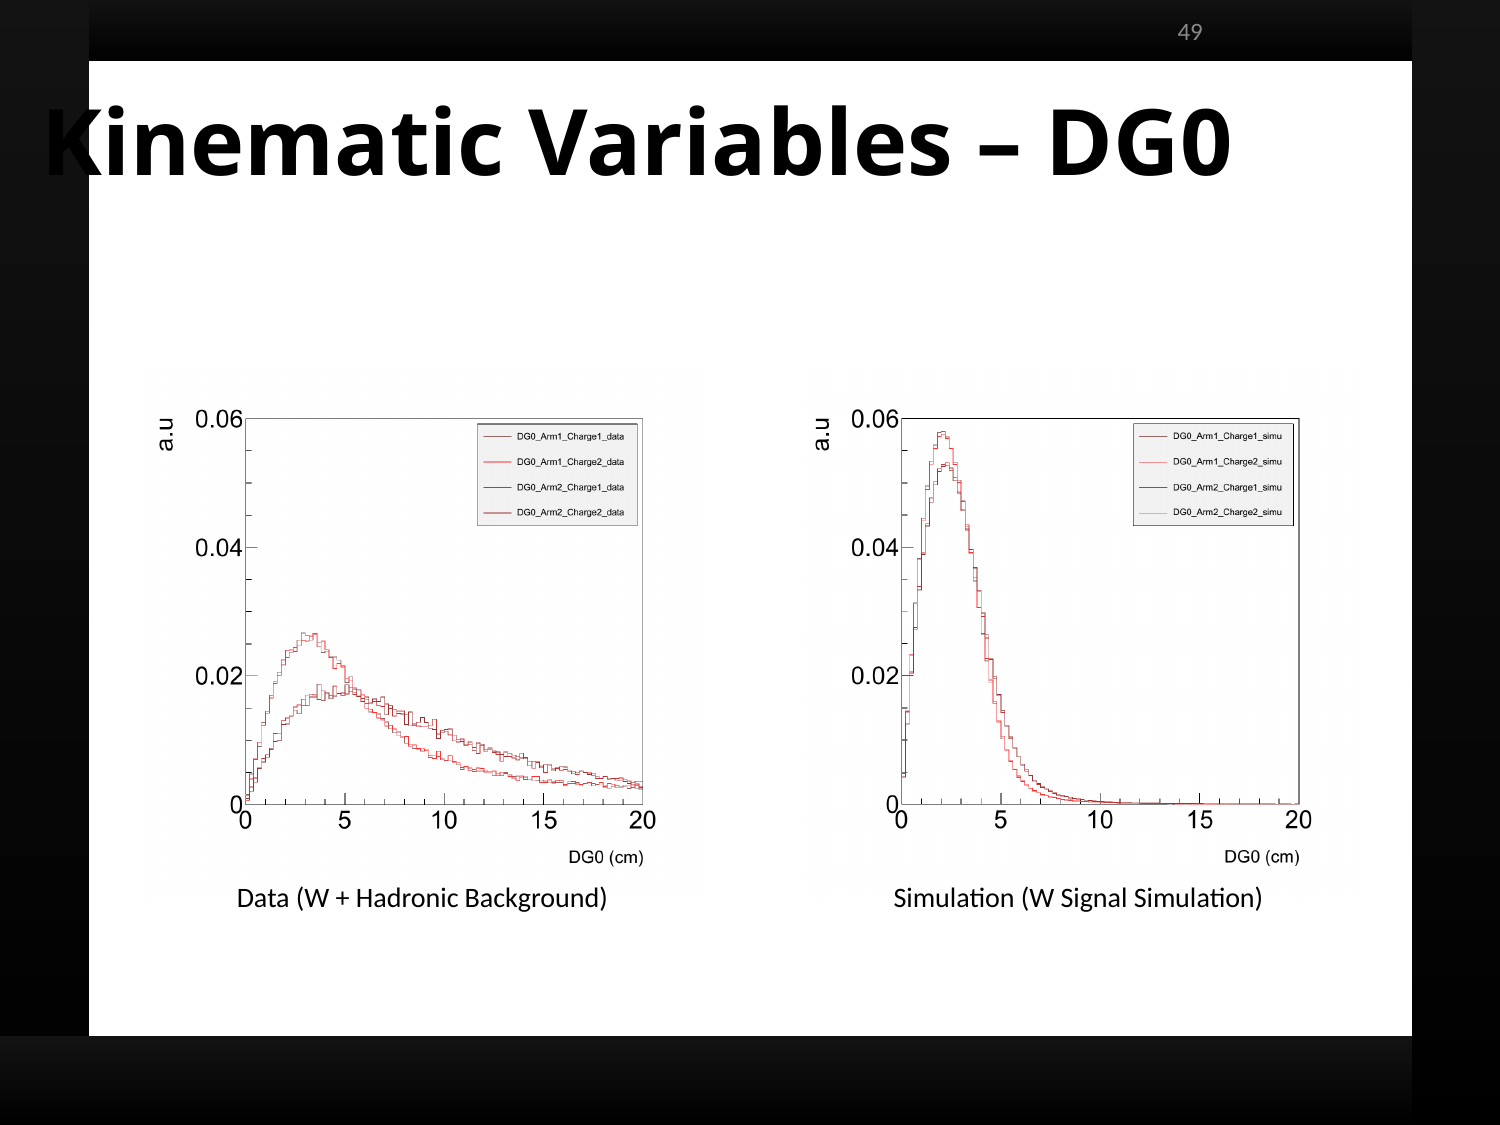

49
# Kinematic Variables – DG0
Data (W + Hadronic Background)
Simulation (W Signal Simulation)